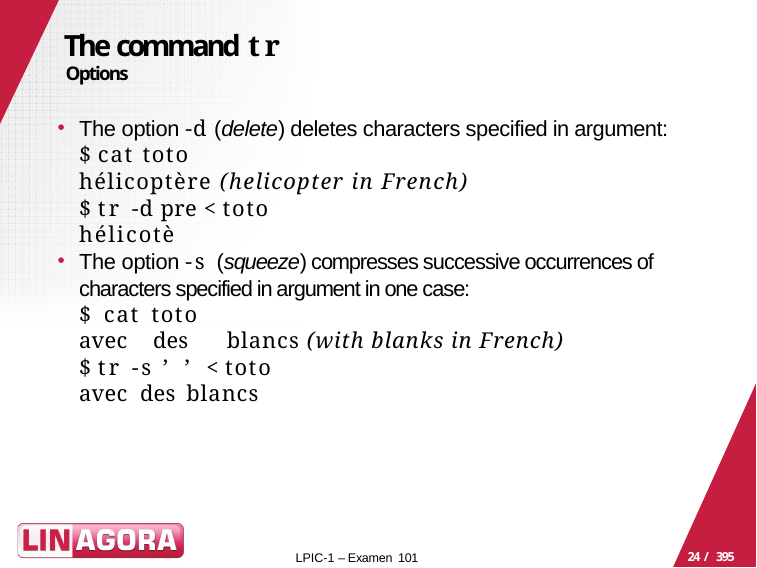

The command tr
Options
The option -d (delete) deletes characters specified in argument:
$ cat toto
hélicoptère (helicopter in French)
$ tr -d pre < toto
hélicotè
The option -s (squeeze) compresses successive occurrences of characters specified in argument in one case:
$ cat toto
avec	des	blancs (with blanks in French)
$ tr -s ’ ’ < toto
avec des blancs
LPIC-1 – Examen 101